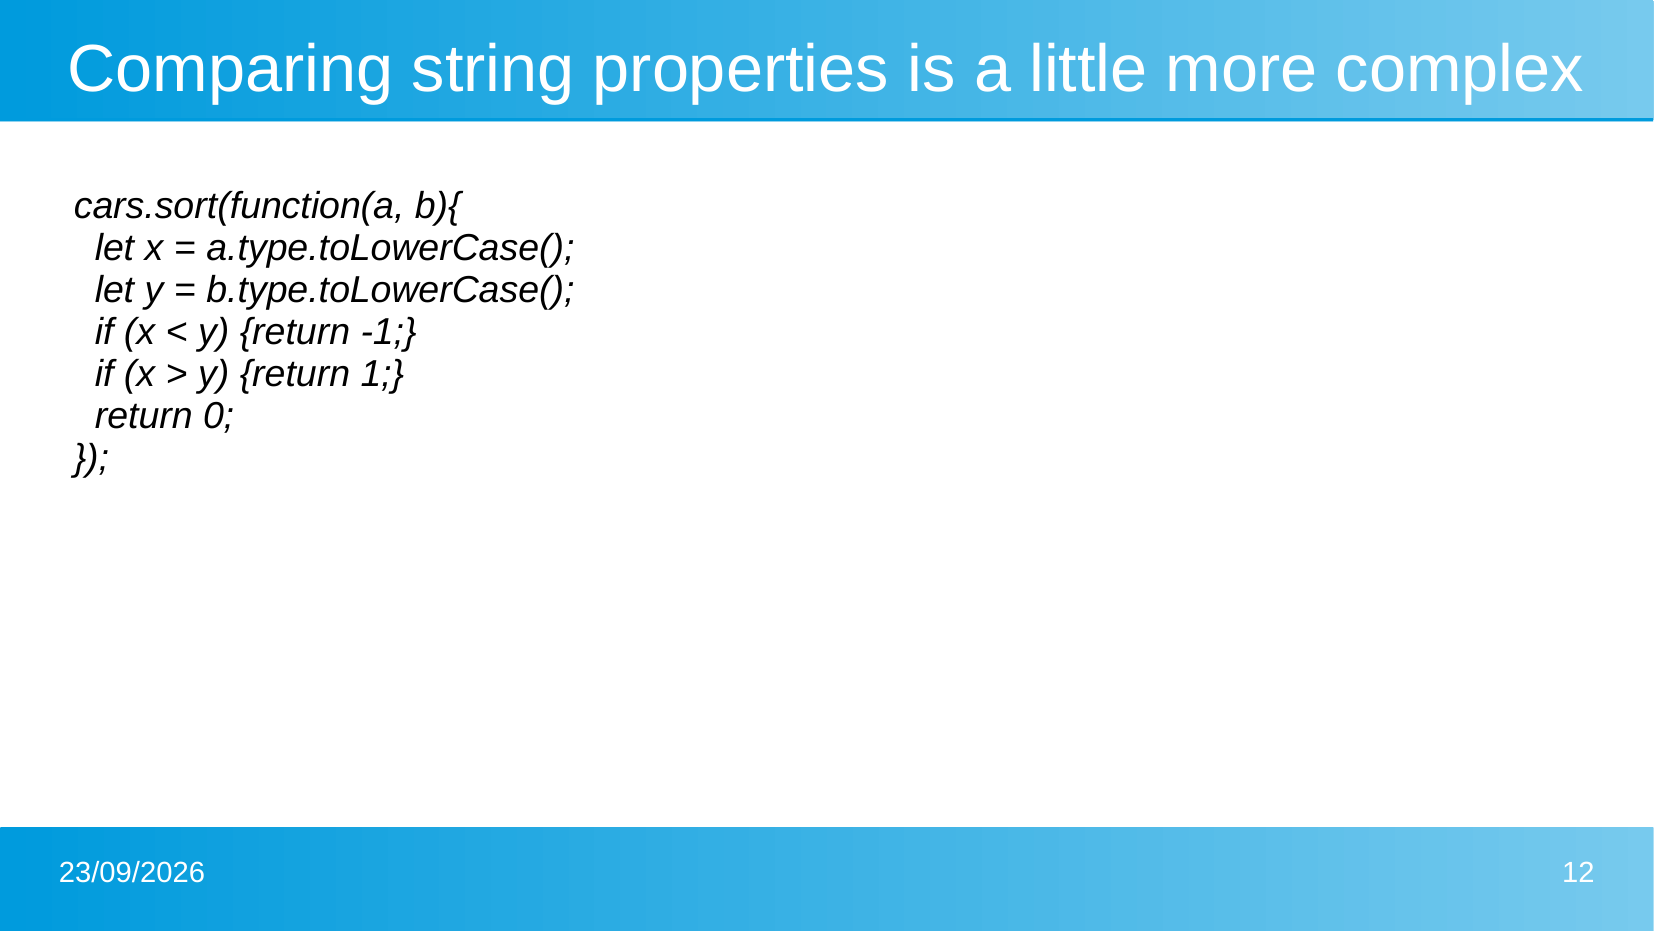

# Comparing string properties is a little more complex
cars.sort(function(a, b){
 let x = a.type.toLowerCase();
 let y = b.type.toLowerCase();
 if (x < y) {return -1;}
 if (x > y) {return 1;}
 return 0;
});
12